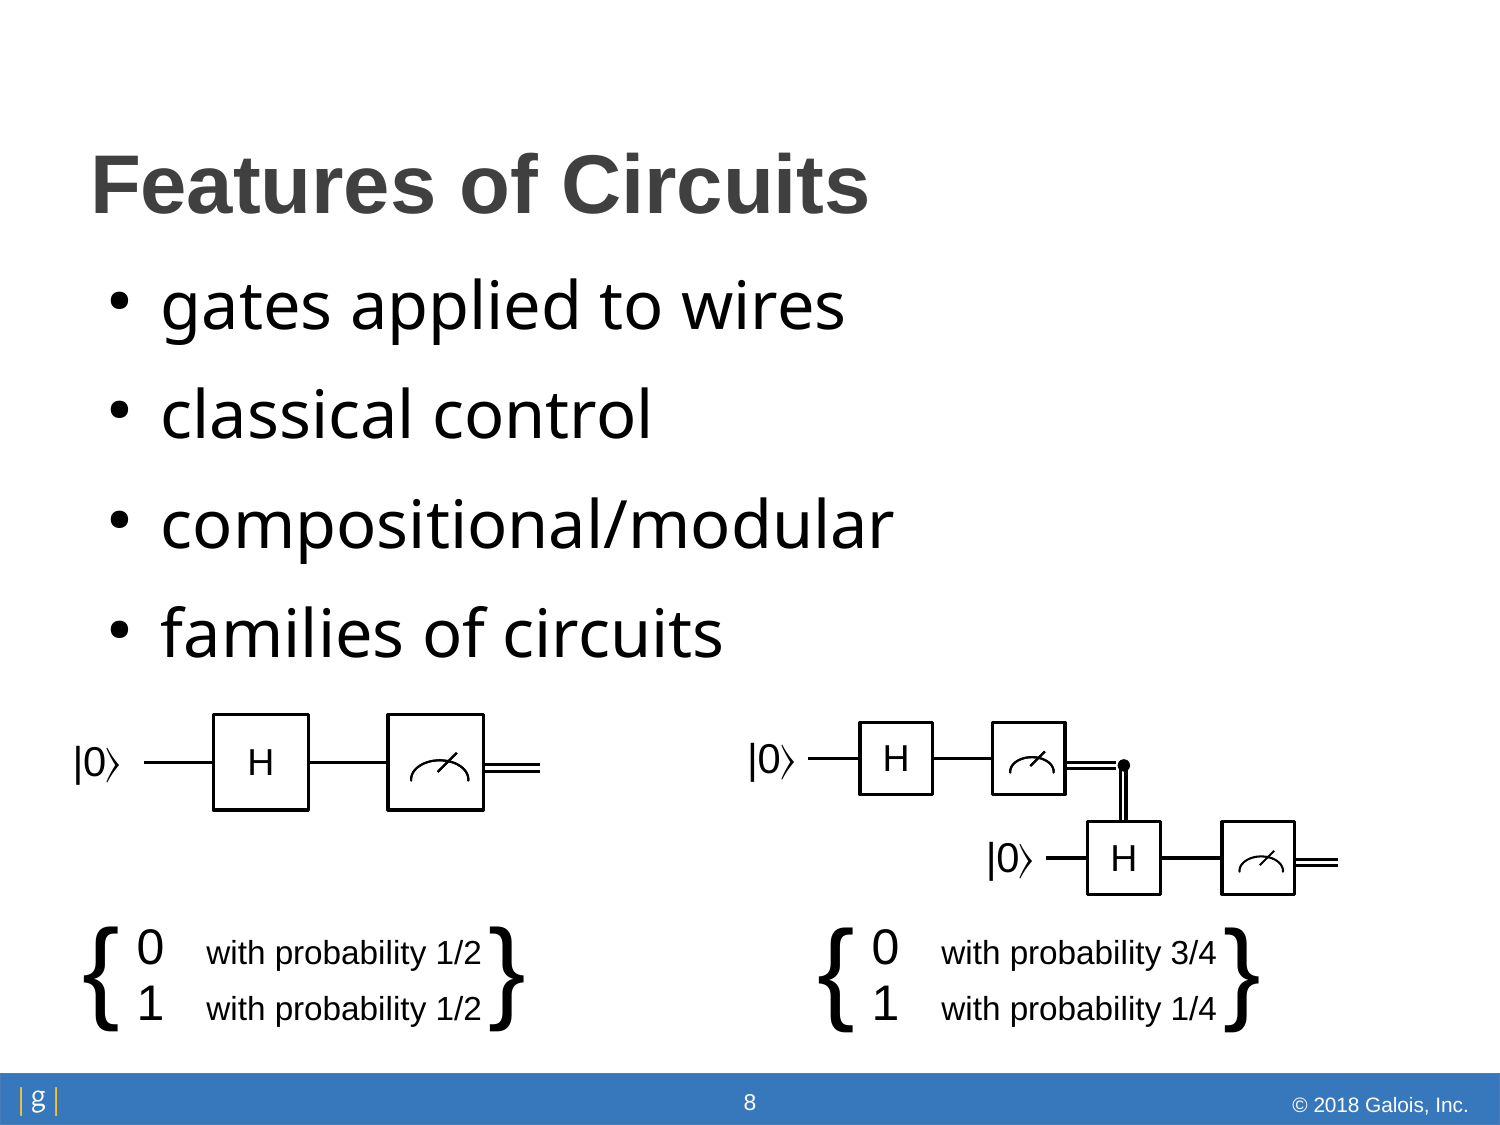

# Features of Circuits
gates applied to wires
classical control
compositional/modular
families of circuits
|0〉
H
|0〉
H
|0〉
H
{
}
0 with probability 7/8
1 with probability 1/8
flip n
{
}
0 with probability (2n-1)/2n
1 with probability 1/2n
|0〉
H
{
}
0 with probability 1/2
1 with probability 1/2
|0〉
H
|0〉
H
{
}
0 with probability 3/4
1 with probability 1/4